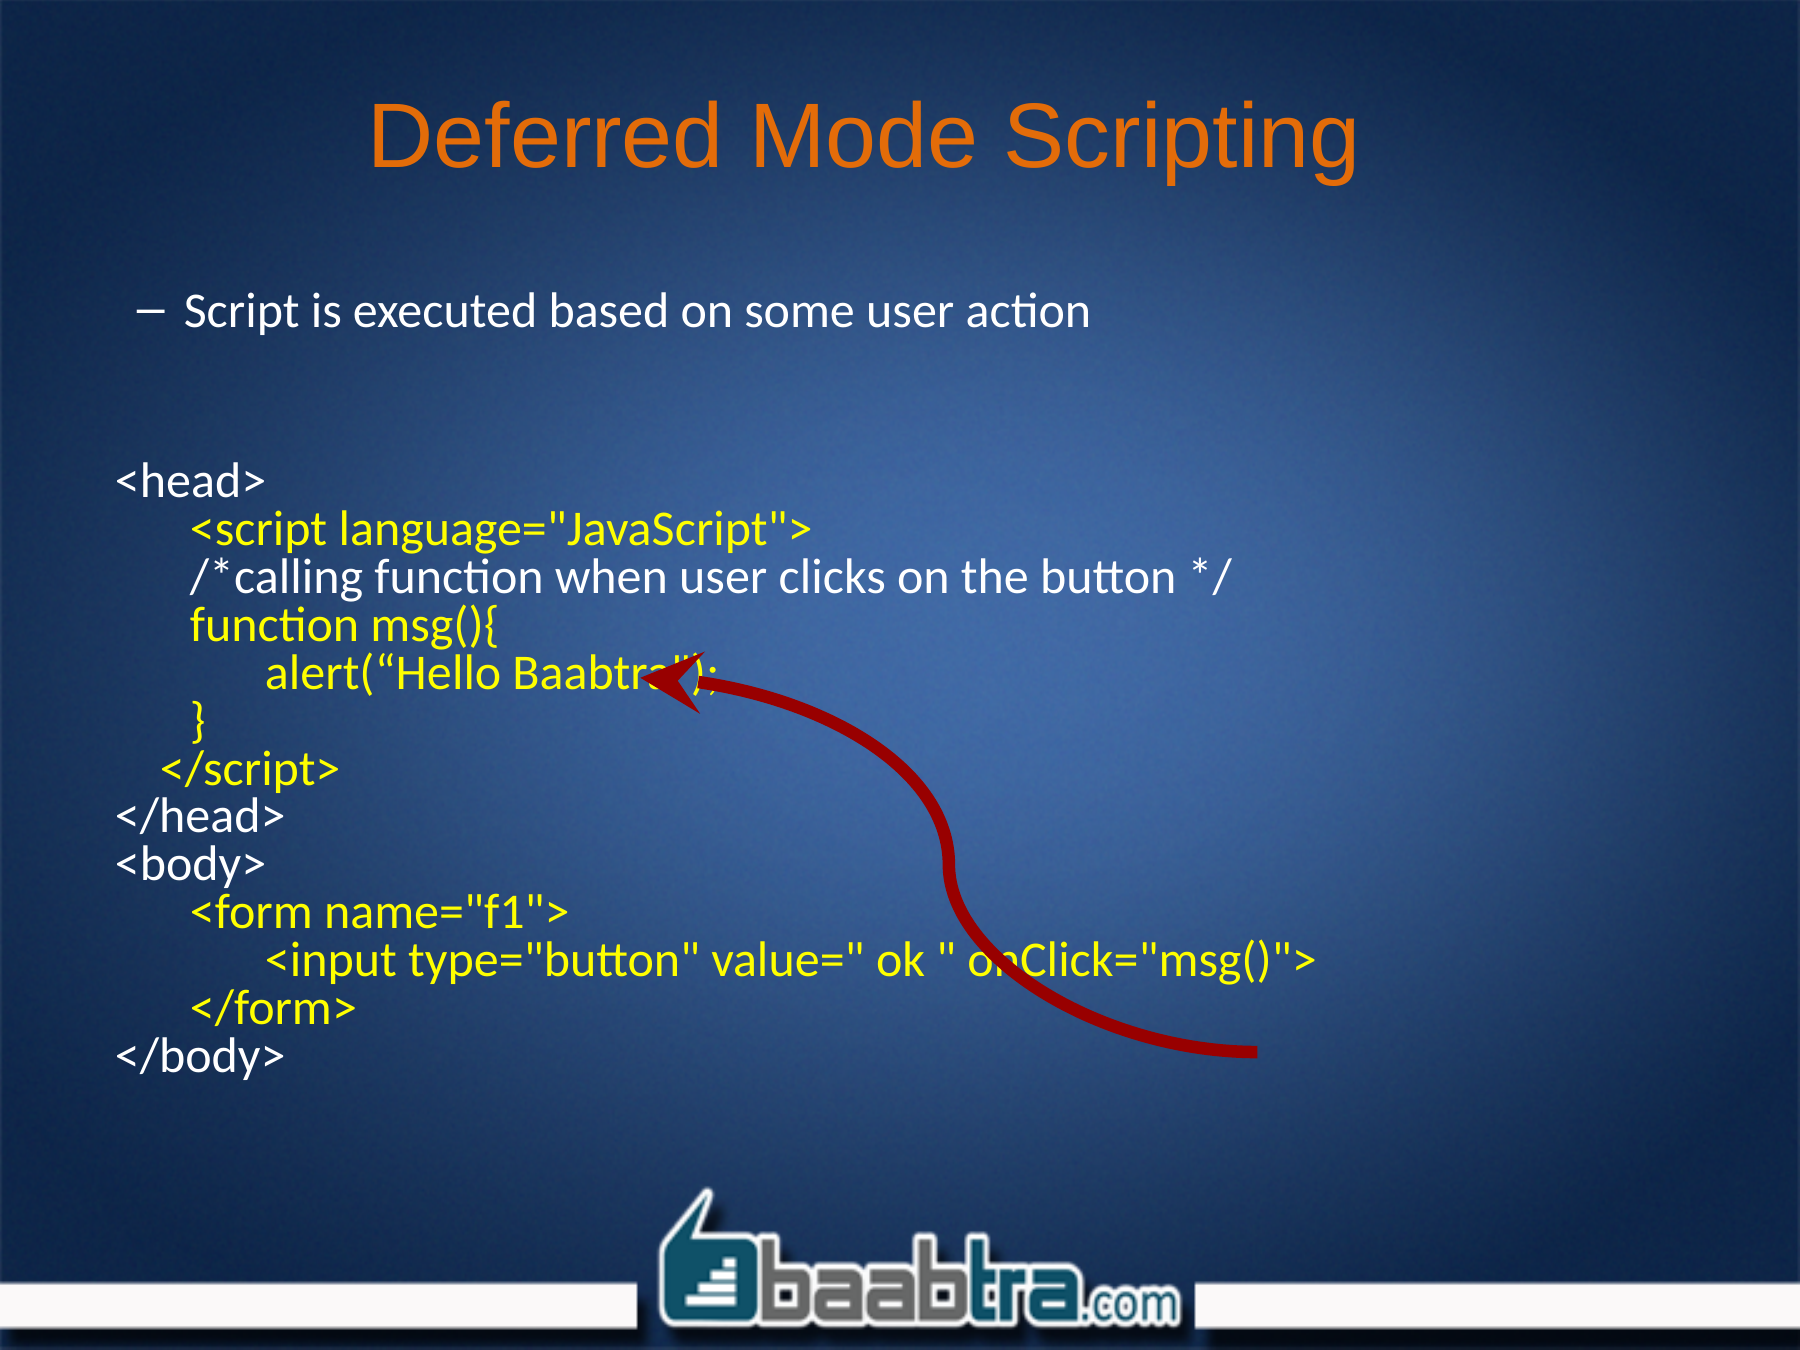

Deferred Mode Scripting
Script is executed based on some user action
<head>
	<script language="JavaScript">
	/*calling function when user clicks on the button */
 	function msg(){
		alert(“Hello Baabtra");
	}
 </script>
</head>
<body>
	<form name="f1">
		<input type="button" value=" ok " onClick="msg()">
	</form>
</body>